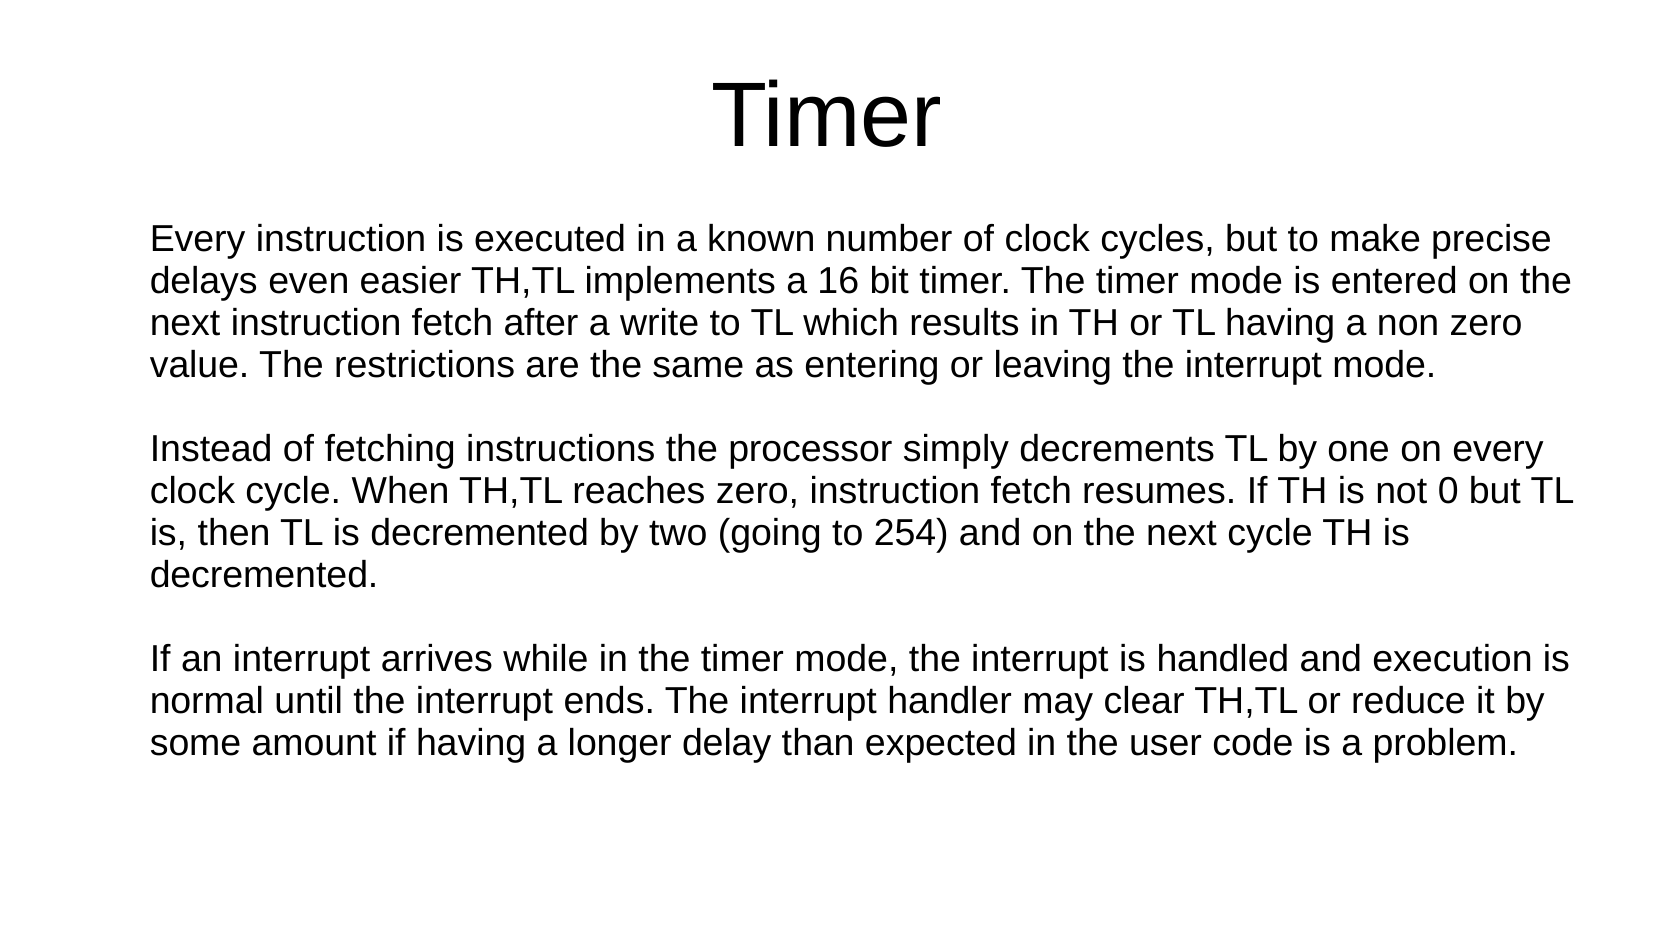

# Timer
Every instruction is executed in a known number of clock cycles, but to make precise delays even easier TH,TL implements a 16 bit timer. The timer mode is entered on the next instruction fetch after a write to TL which results in TH or TL having a non zero value. The restrictions are the same as entering or leaving the interrupt mode.
Instead of fetching instructions the processor simply decrements TL by one on every clock cycle. When TH,TL reaches zero, instruction fetch resumes. If TH is not 0 but TL is, then TL is decremented by two (going to 254) and on the next cycle TH is decremented.
If an interrupt arrives while in the timer mode, the interrupt is handled and execution is normal until the interrupt ends. The interrupt handler may clear TH,TL or reduce it by some amount if having a longer delay than expected in the user code is a problem.